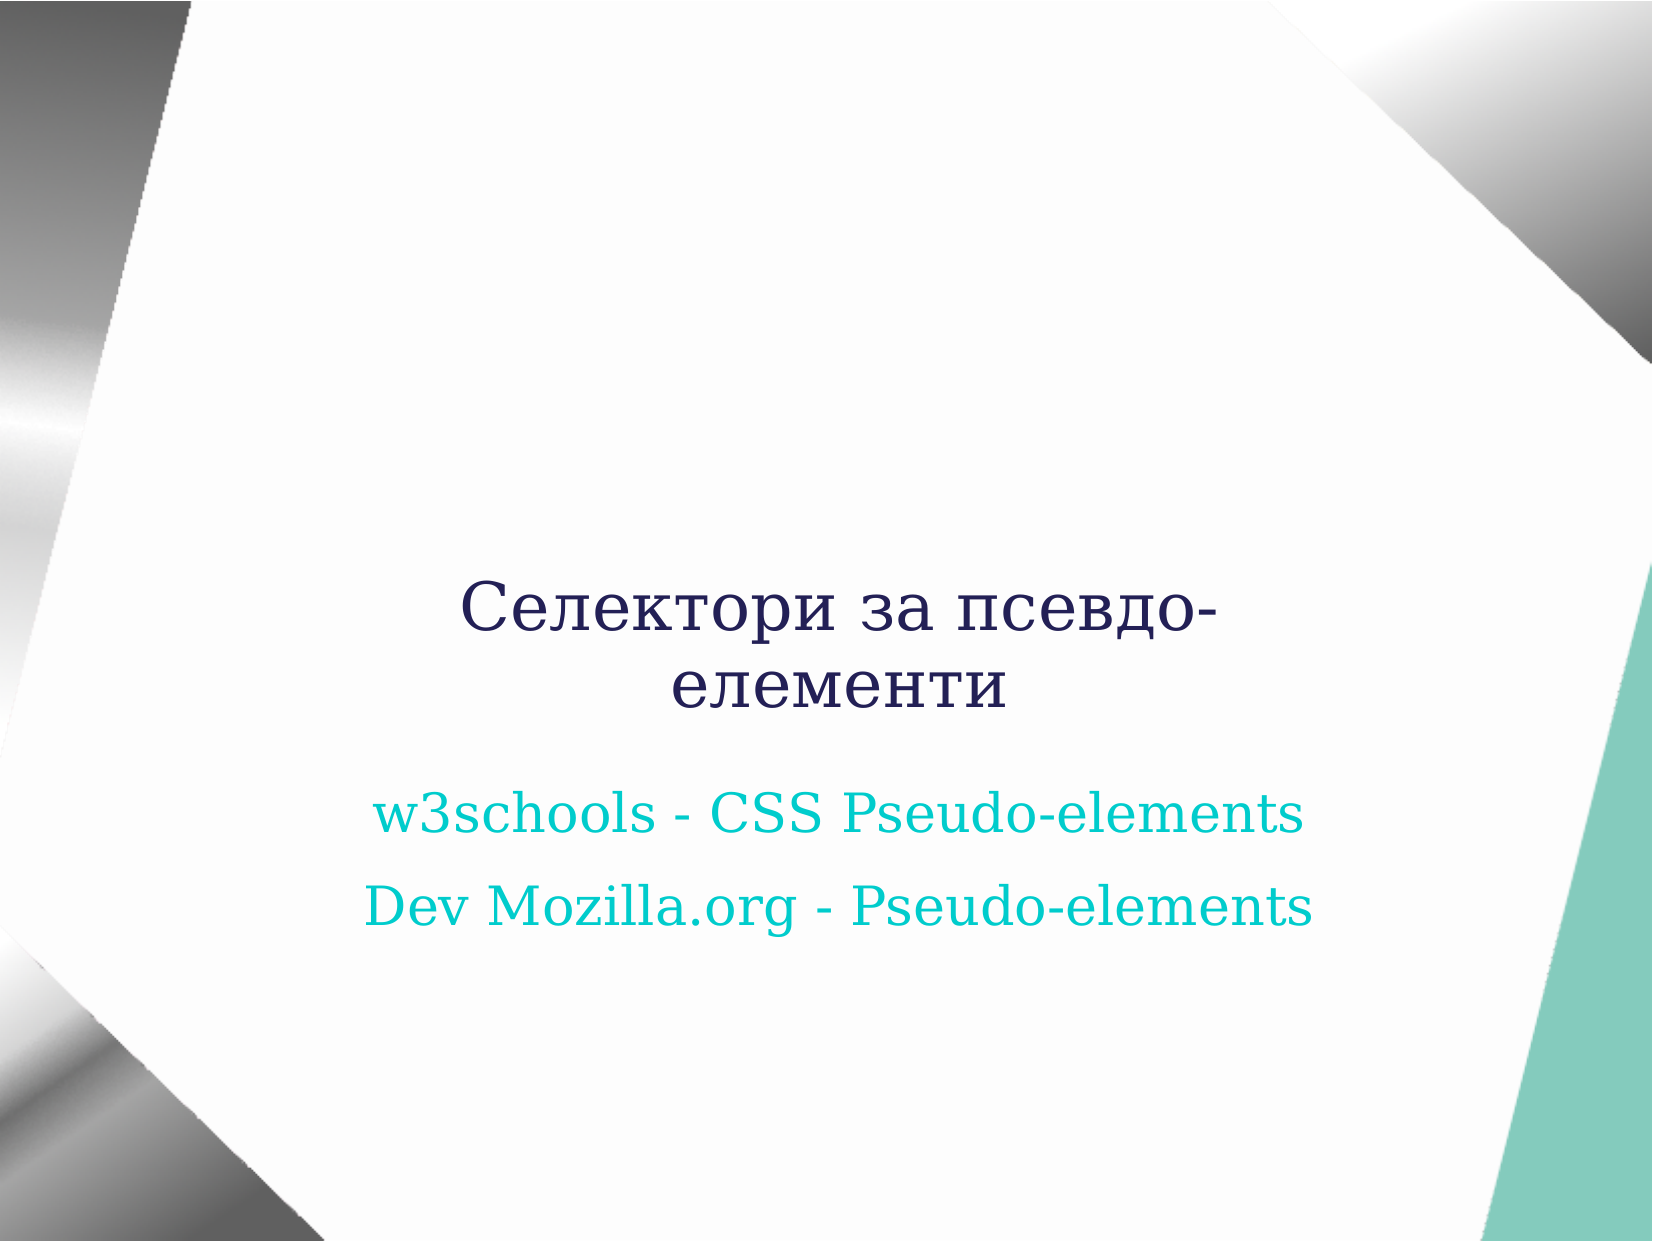

#
Селектори за псевдо-елементи
w3schools - CSS Pseudo-elements
Dev Mozilla.org - Pseudo-elements